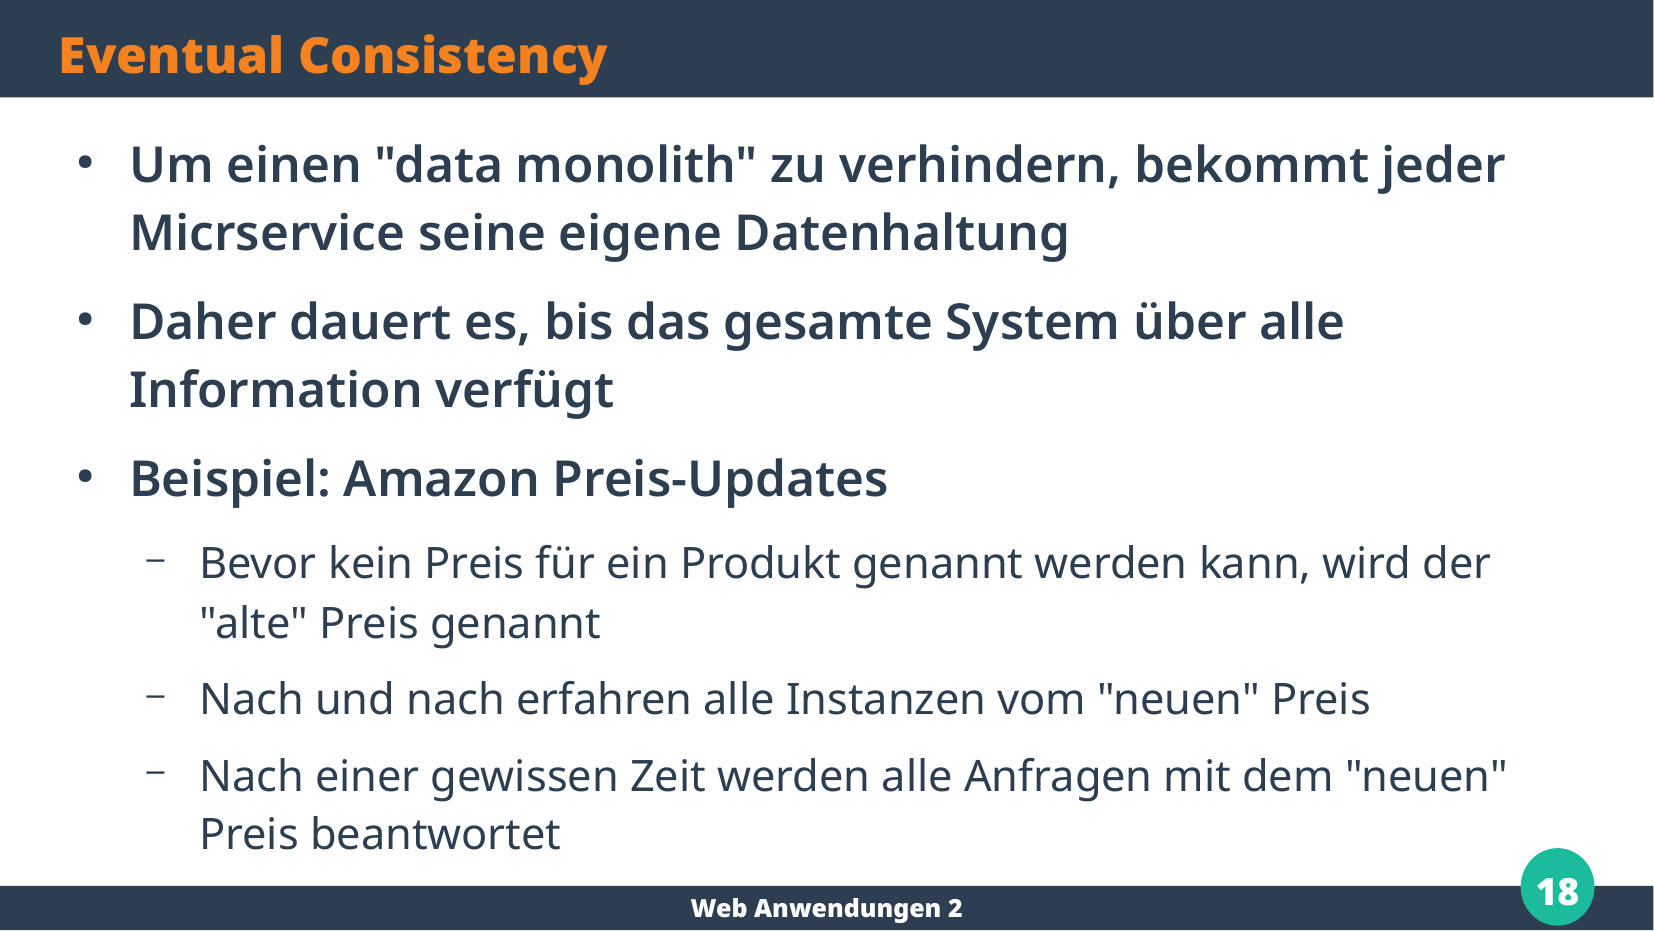

# Eventual Consistency
Um einen "data monolith" zu verhindern, bekommt jeder Micrservice seine eigene Datenhaltung
Daher dauert es, bis das gesamte System über alle Information verfügt
Beispiel: Amazon Preis-Updates
Bevor kein Preis für ein Produkt genannt werden kann, wird der "alte" Preis genannt
Nach und nach erfahren alle Instanzen vom "neuen" Preis
Nach einer gewissen Zeit werden alle Anfragen mit dem "neuen" Preis beantwortet
18